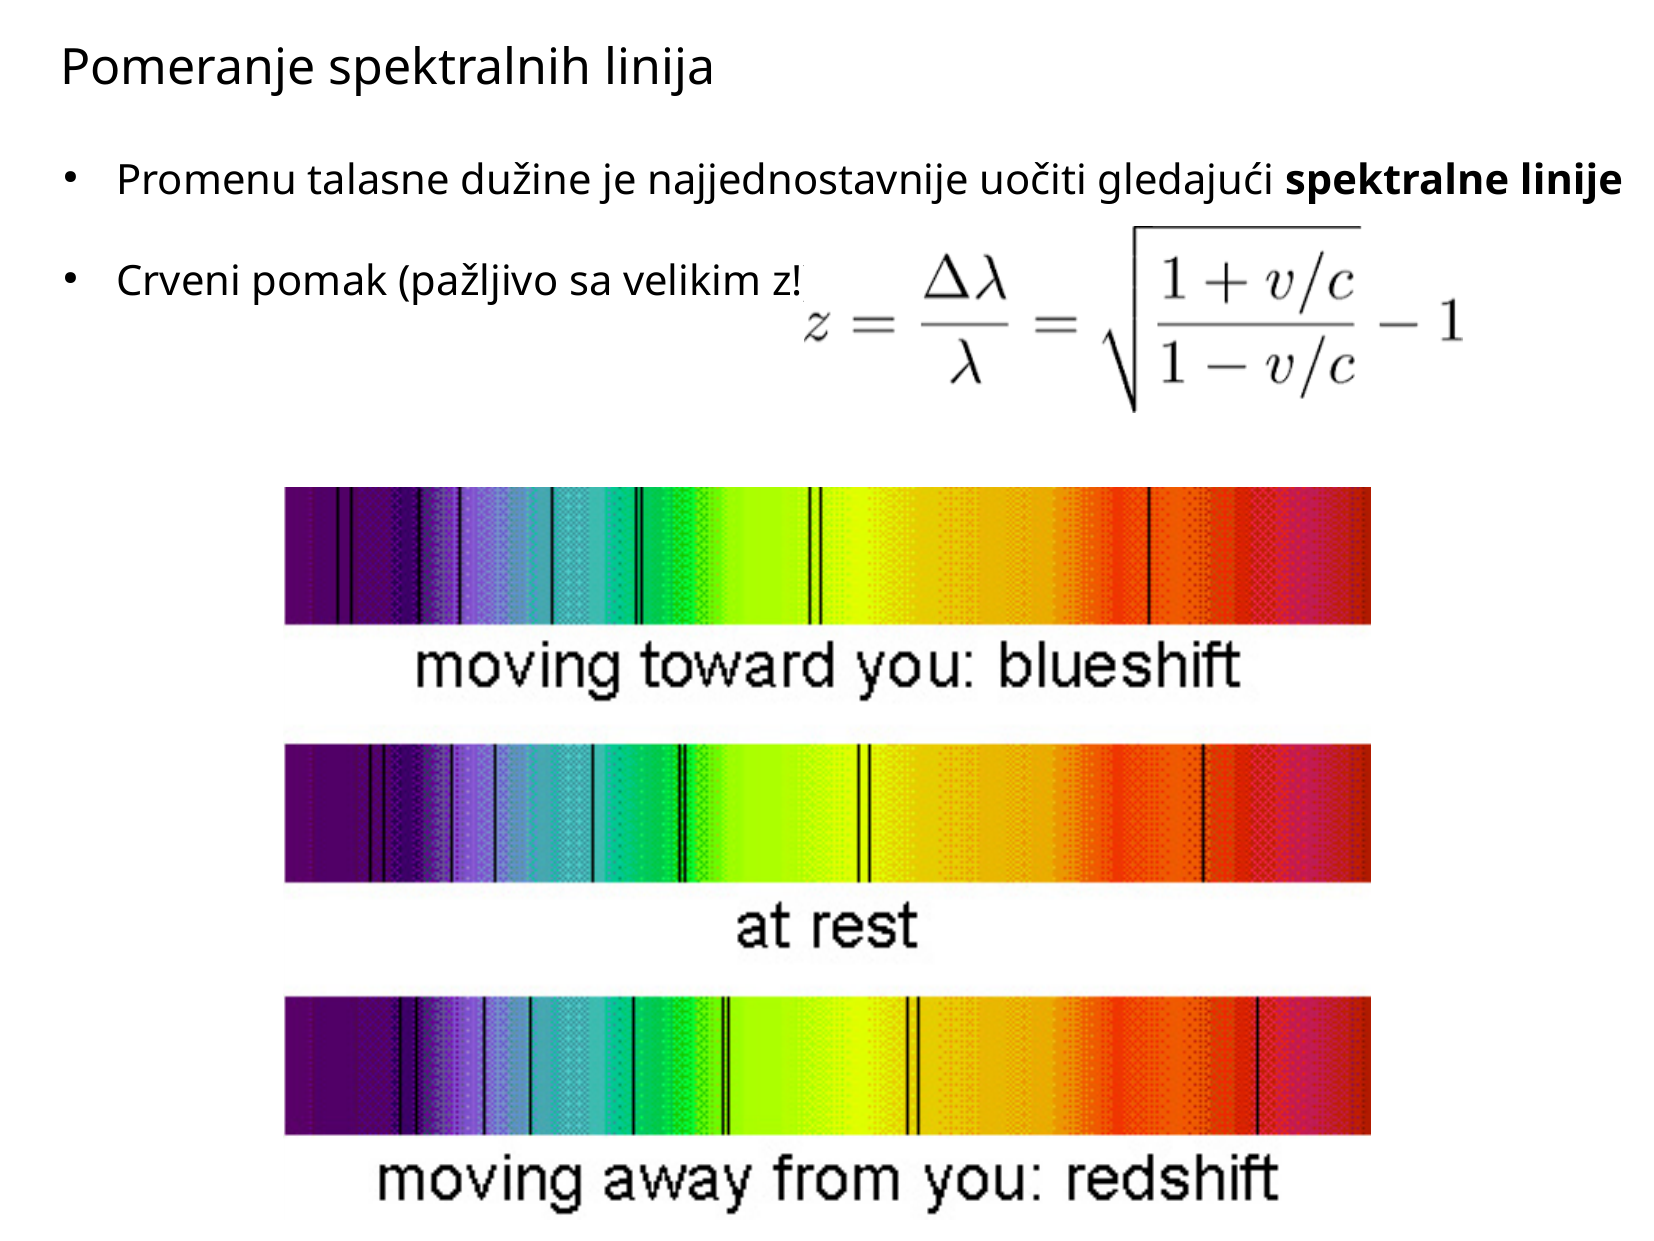

# Pomeranje spektralnih linija
Promenu talasne dužine je najjednostavnije uočiti gledajući spektralne linije
Crveni pomak (pažljivo sa velikim z!)